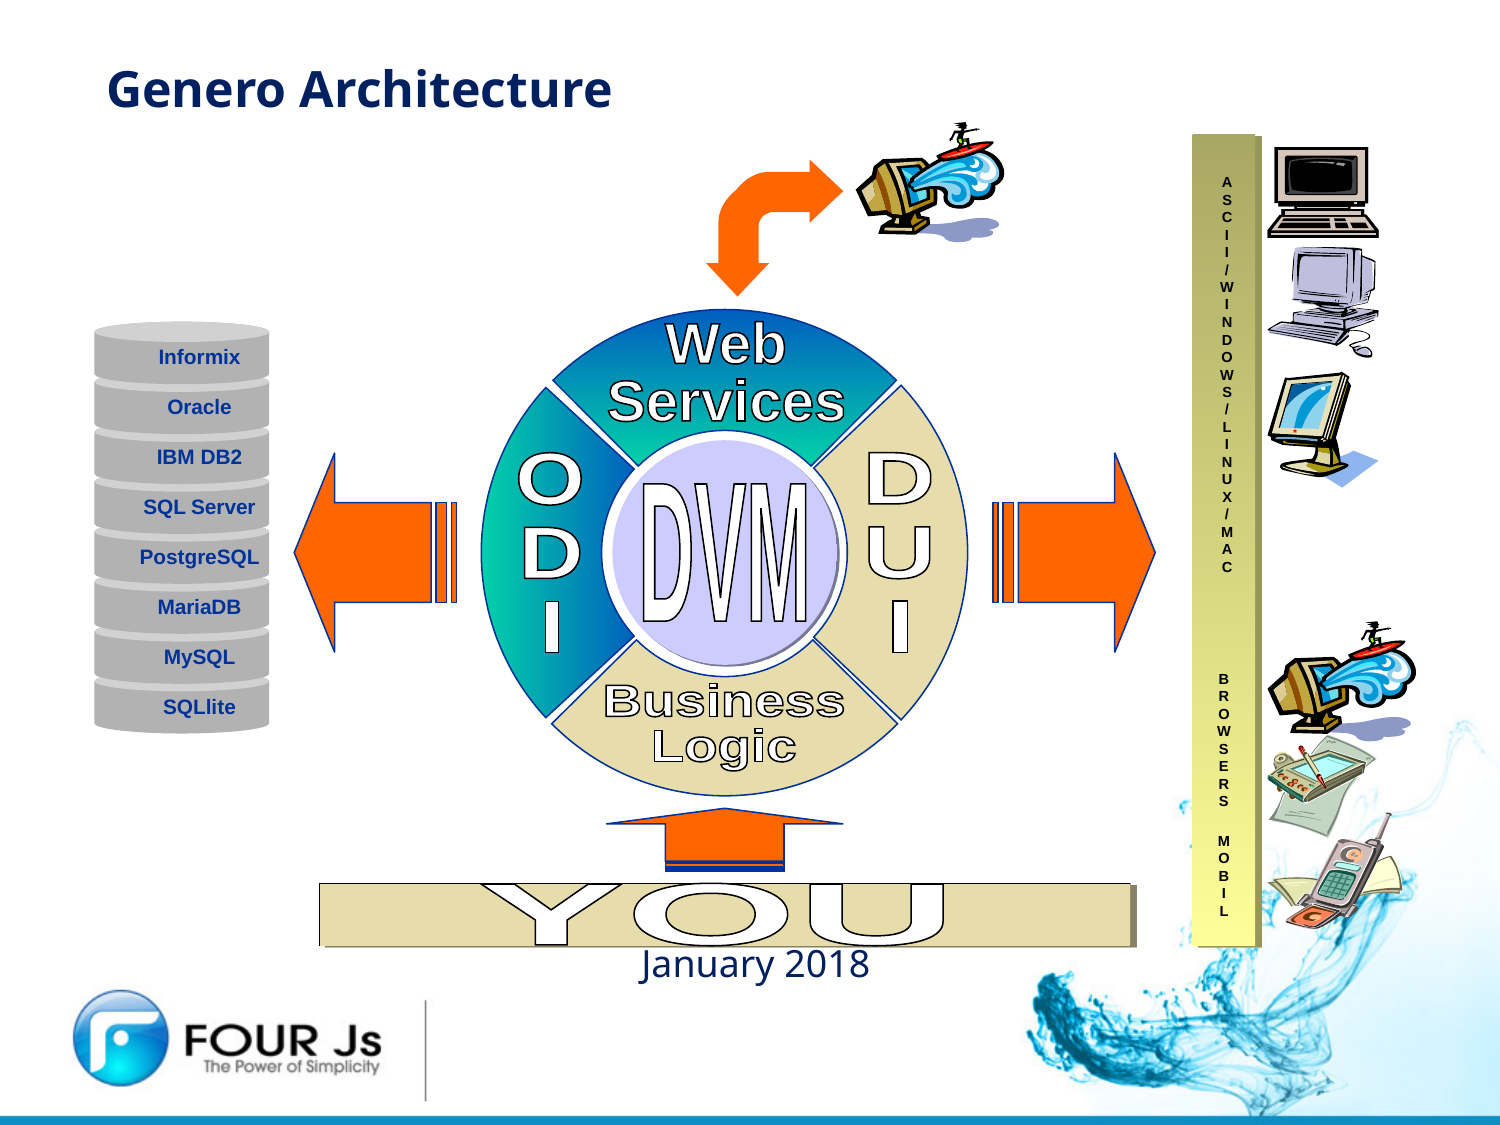

Genero Architecture
A
S
C
I
I
/
W
I
N
D
O
W
S
/
L
I
N
U
X
/
M
A
C
Informix
Web
Services
Oracle
IBM DB2
O
D
I
D
U
I
SQL Server
DVM
PostgreSQL
MariaDB
MySQL
B
R
O
W
S
E
R
S
SQLlite
Business
Logic
M
O
B
I
L
YOU
# January 2018